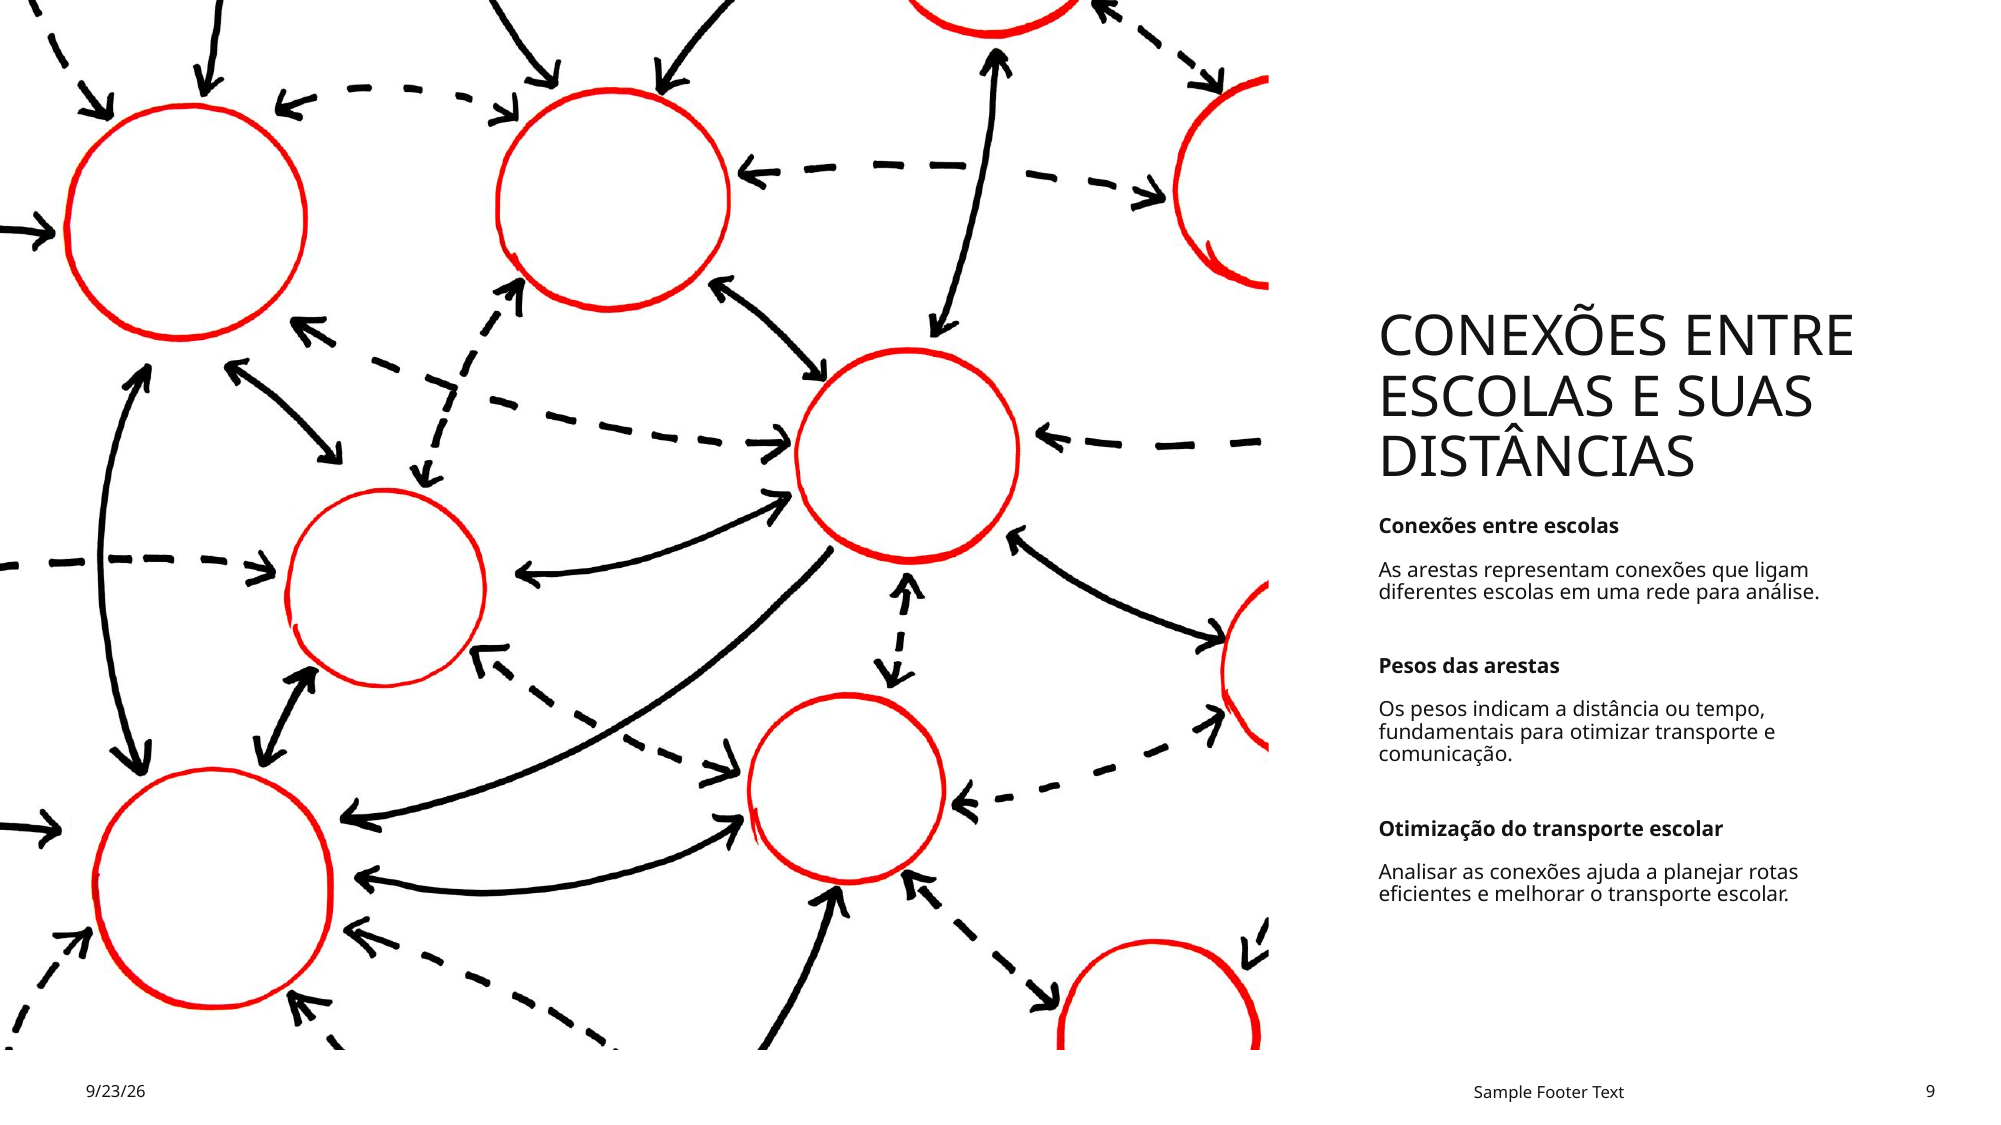

# Conexões entre escolas e suas distâncias
Conexões entre escolas
As arestas representam conexões que ligam diferentes escolas em uma rede para análise.
Pesos das arestas
Os pesos indicam a distância ou tempo, fundamentais para otimizar transporte e comunicação.
Otimização do transporte escolar
Analisar as conexões ajuda a planejar rotas eficientes e melhorar o transporte escolar.
Sample Footer Text